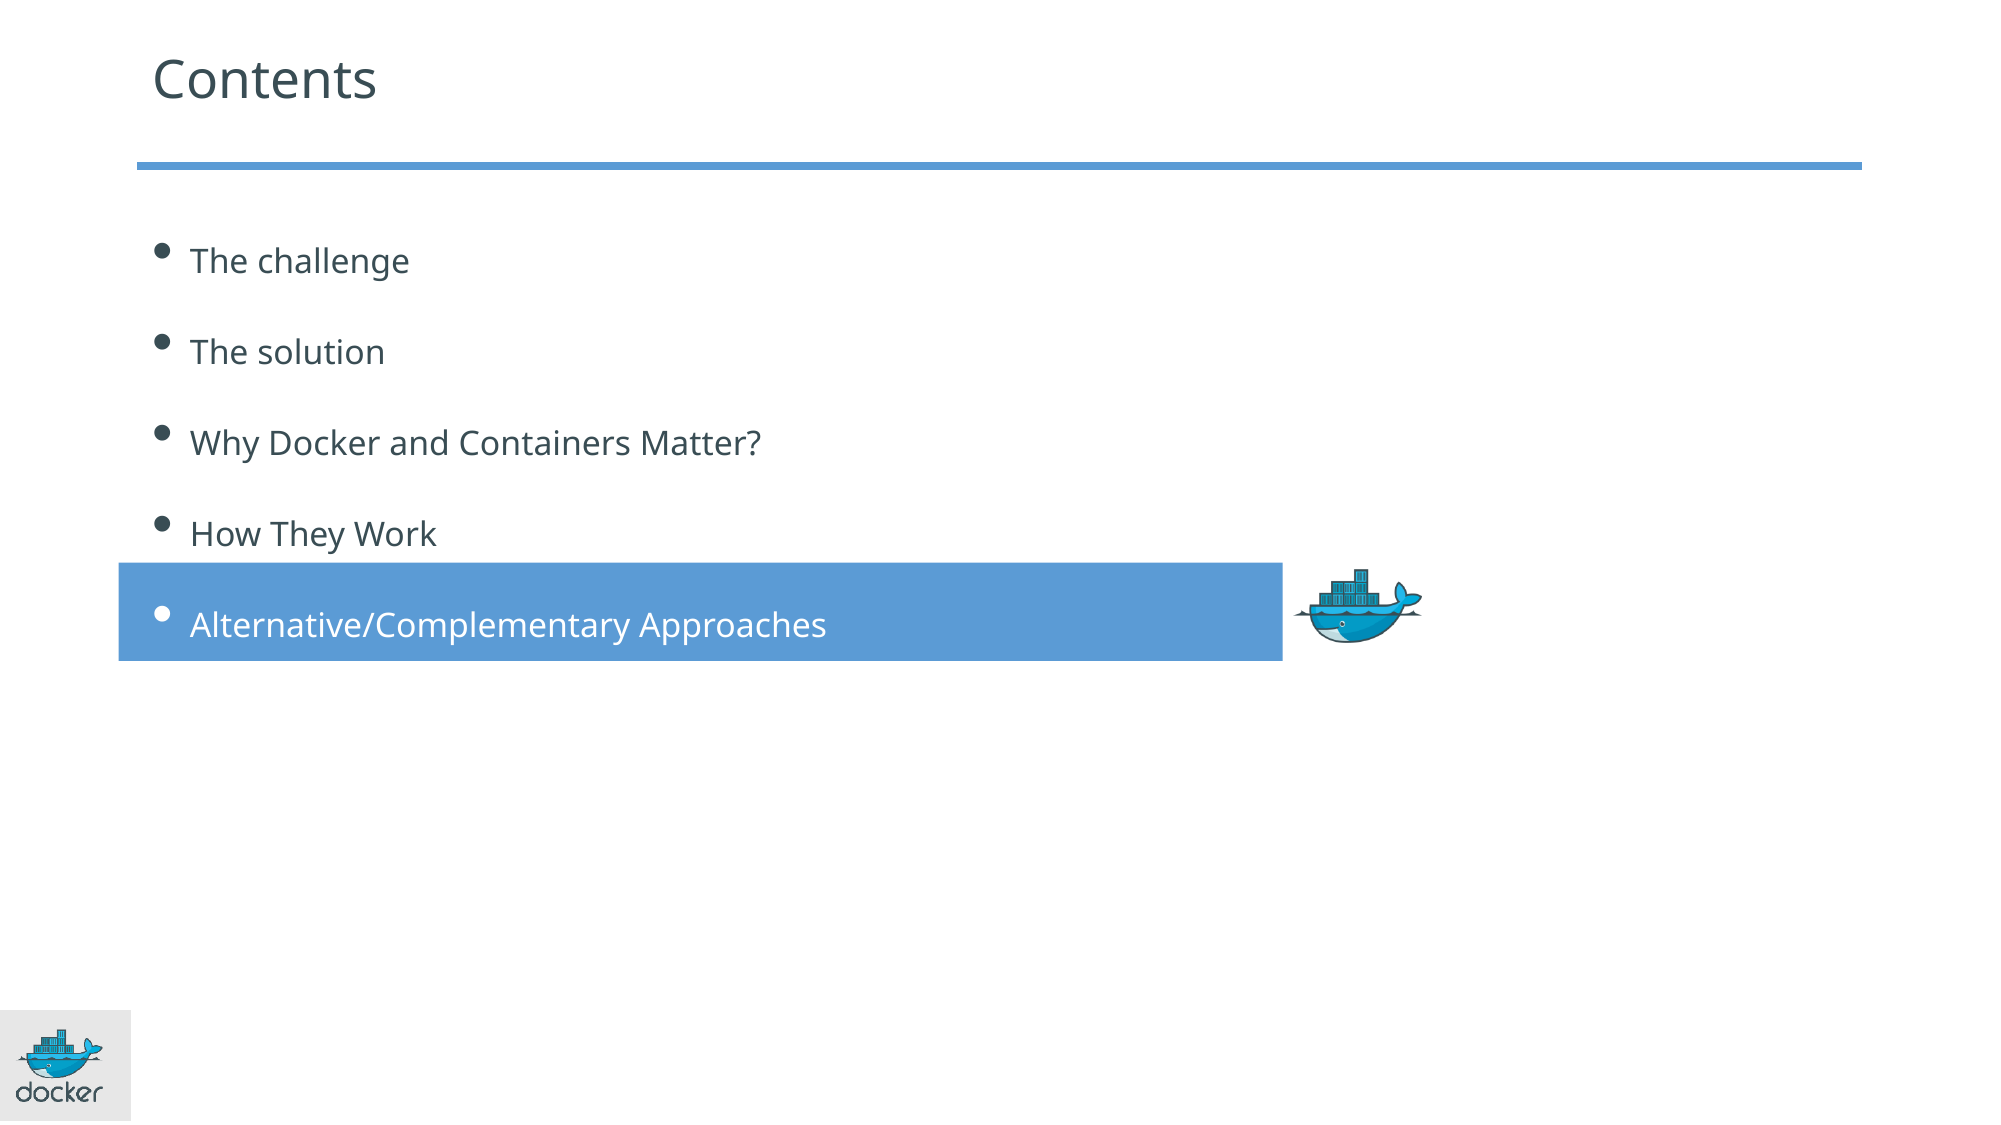

# Contents
The challenge
The solution
Why Docker and Containers Matter?
How They Work
Alternative/Complementary Approaches